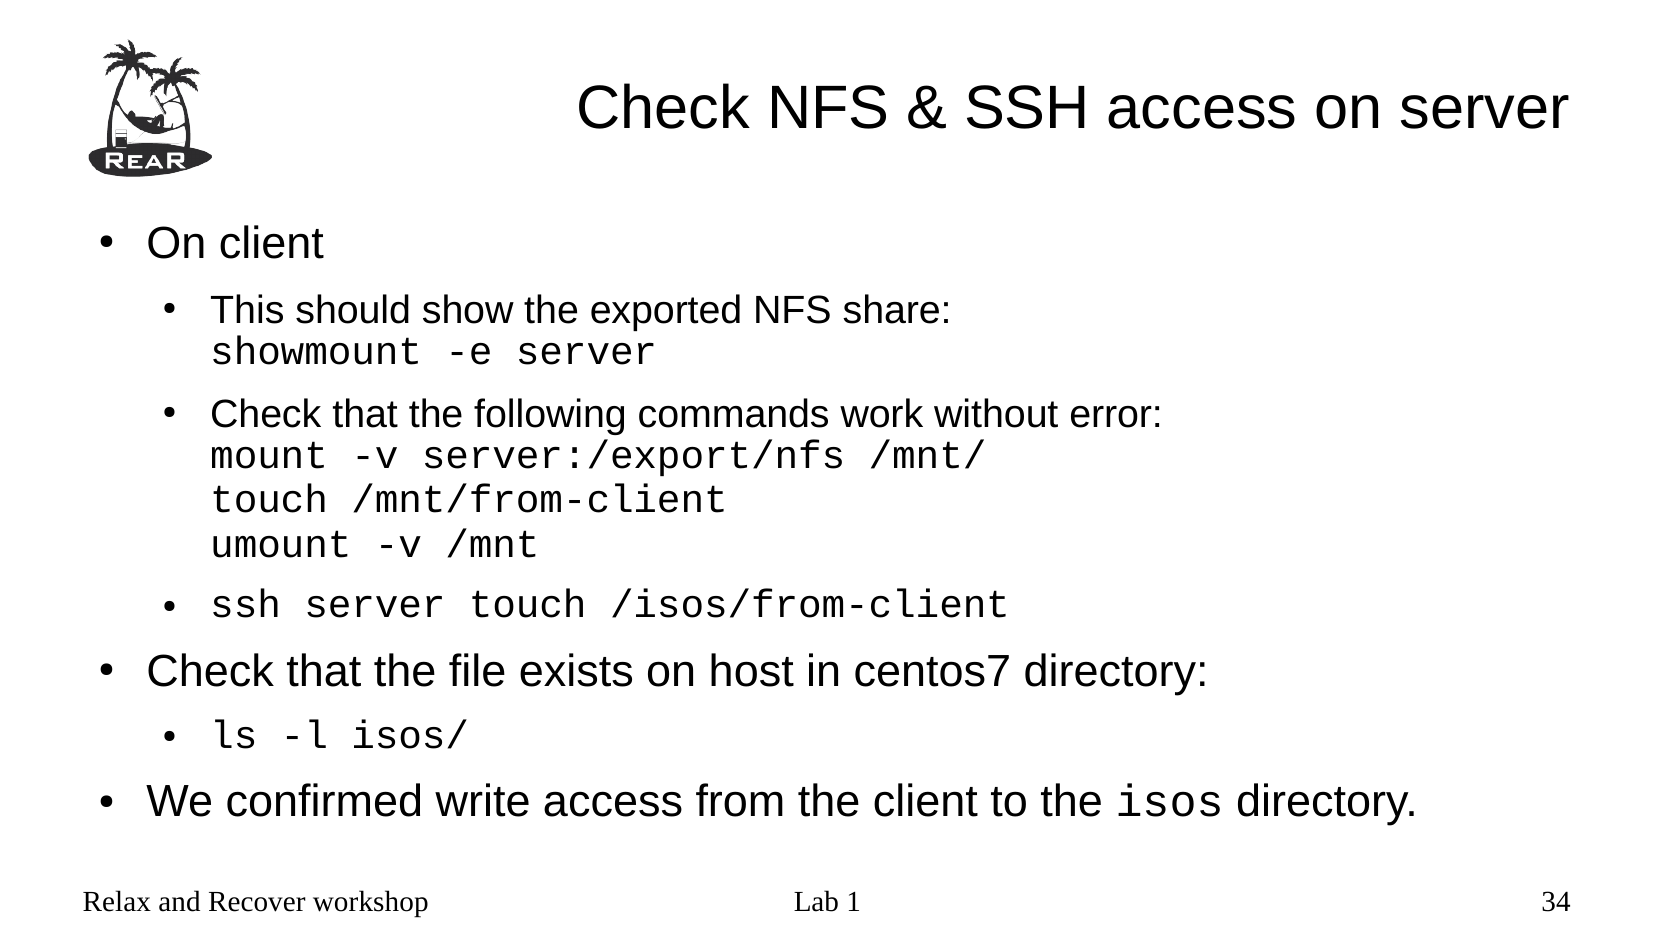

# Check NFS & SSH access on server
On client
This should show the exported NFS share:
showmount -e server
Check that the following commands work without error:
mount -v server:/export/nfs /mnt/
touch /mnt/from-client
umount -v /mnt
ssh server touch /isos/from-client
Check that the file exists on host in centos7 directory:
ls -l isos/
We confirmed write access from the client to the isos directory.
Relax and Recover workshop
Lab 1
34